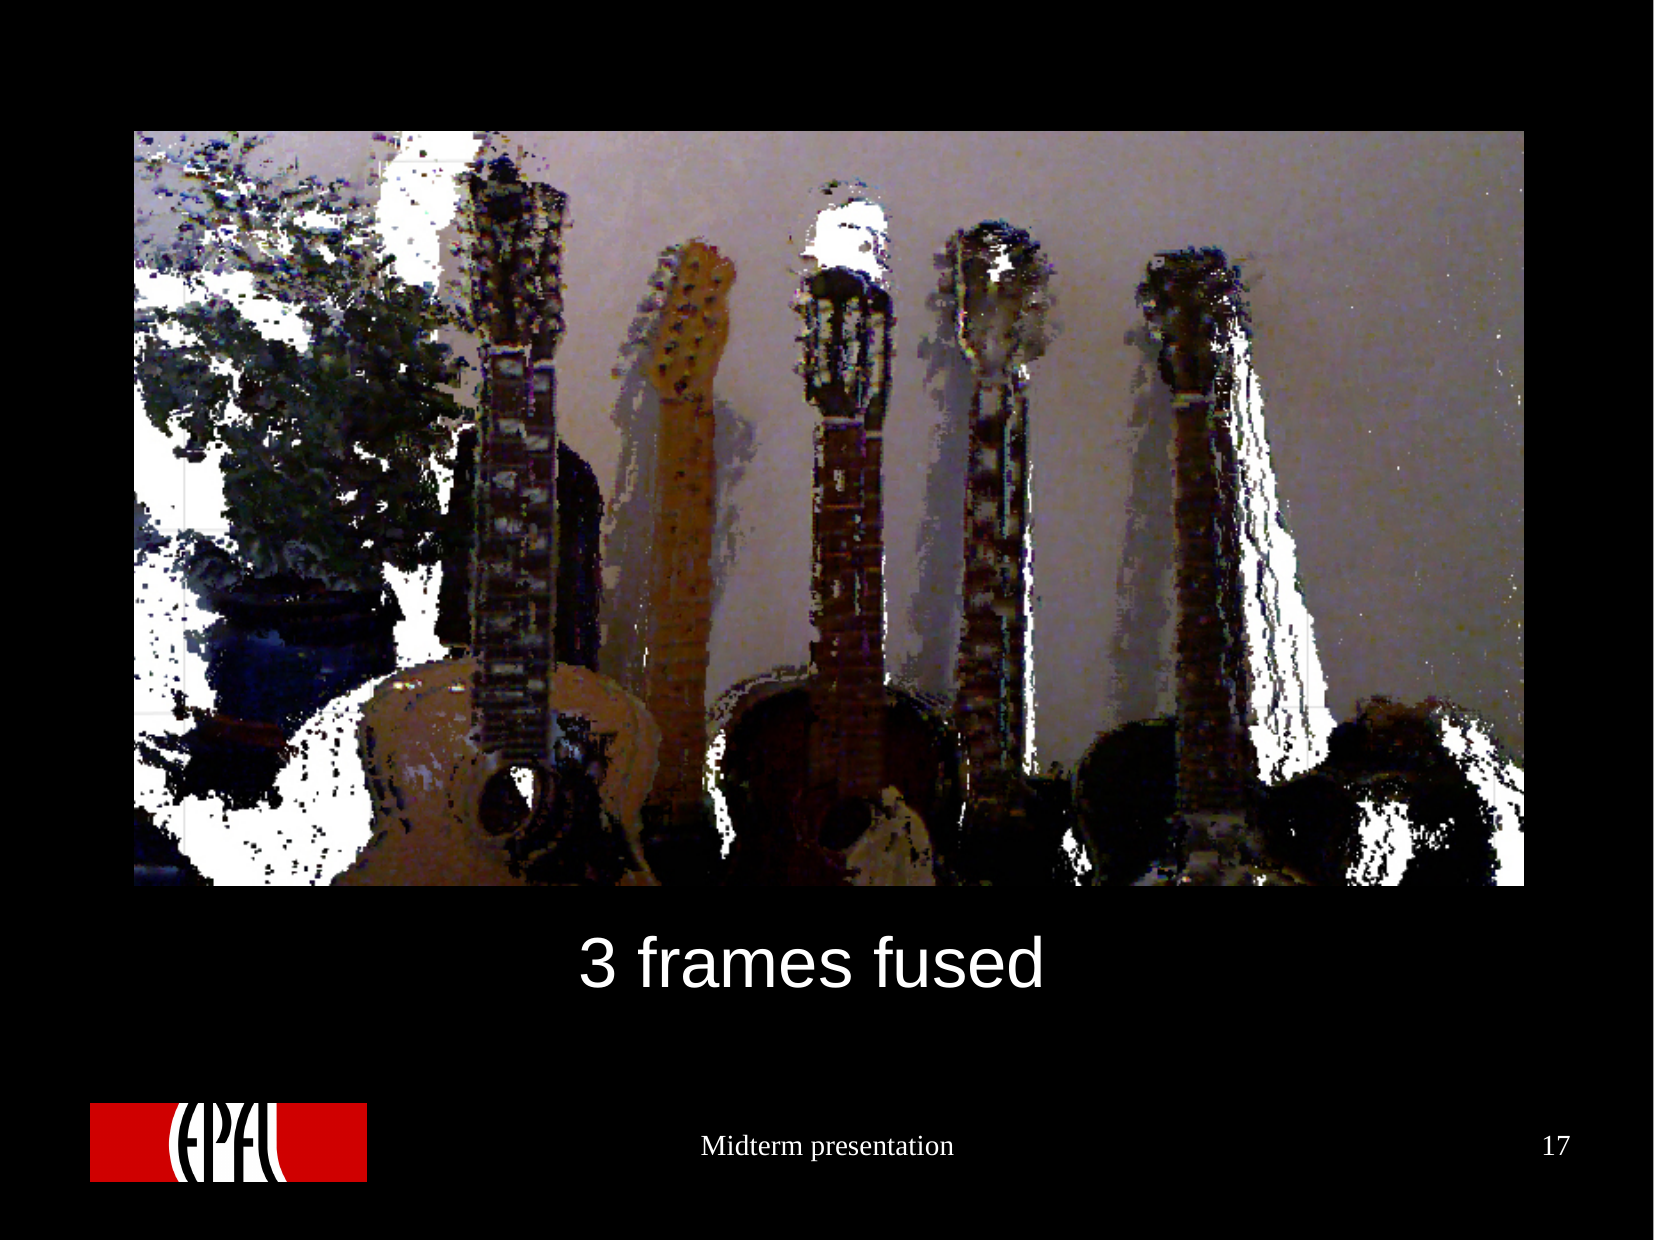

# 3 frames fused
Midterm presentation
17